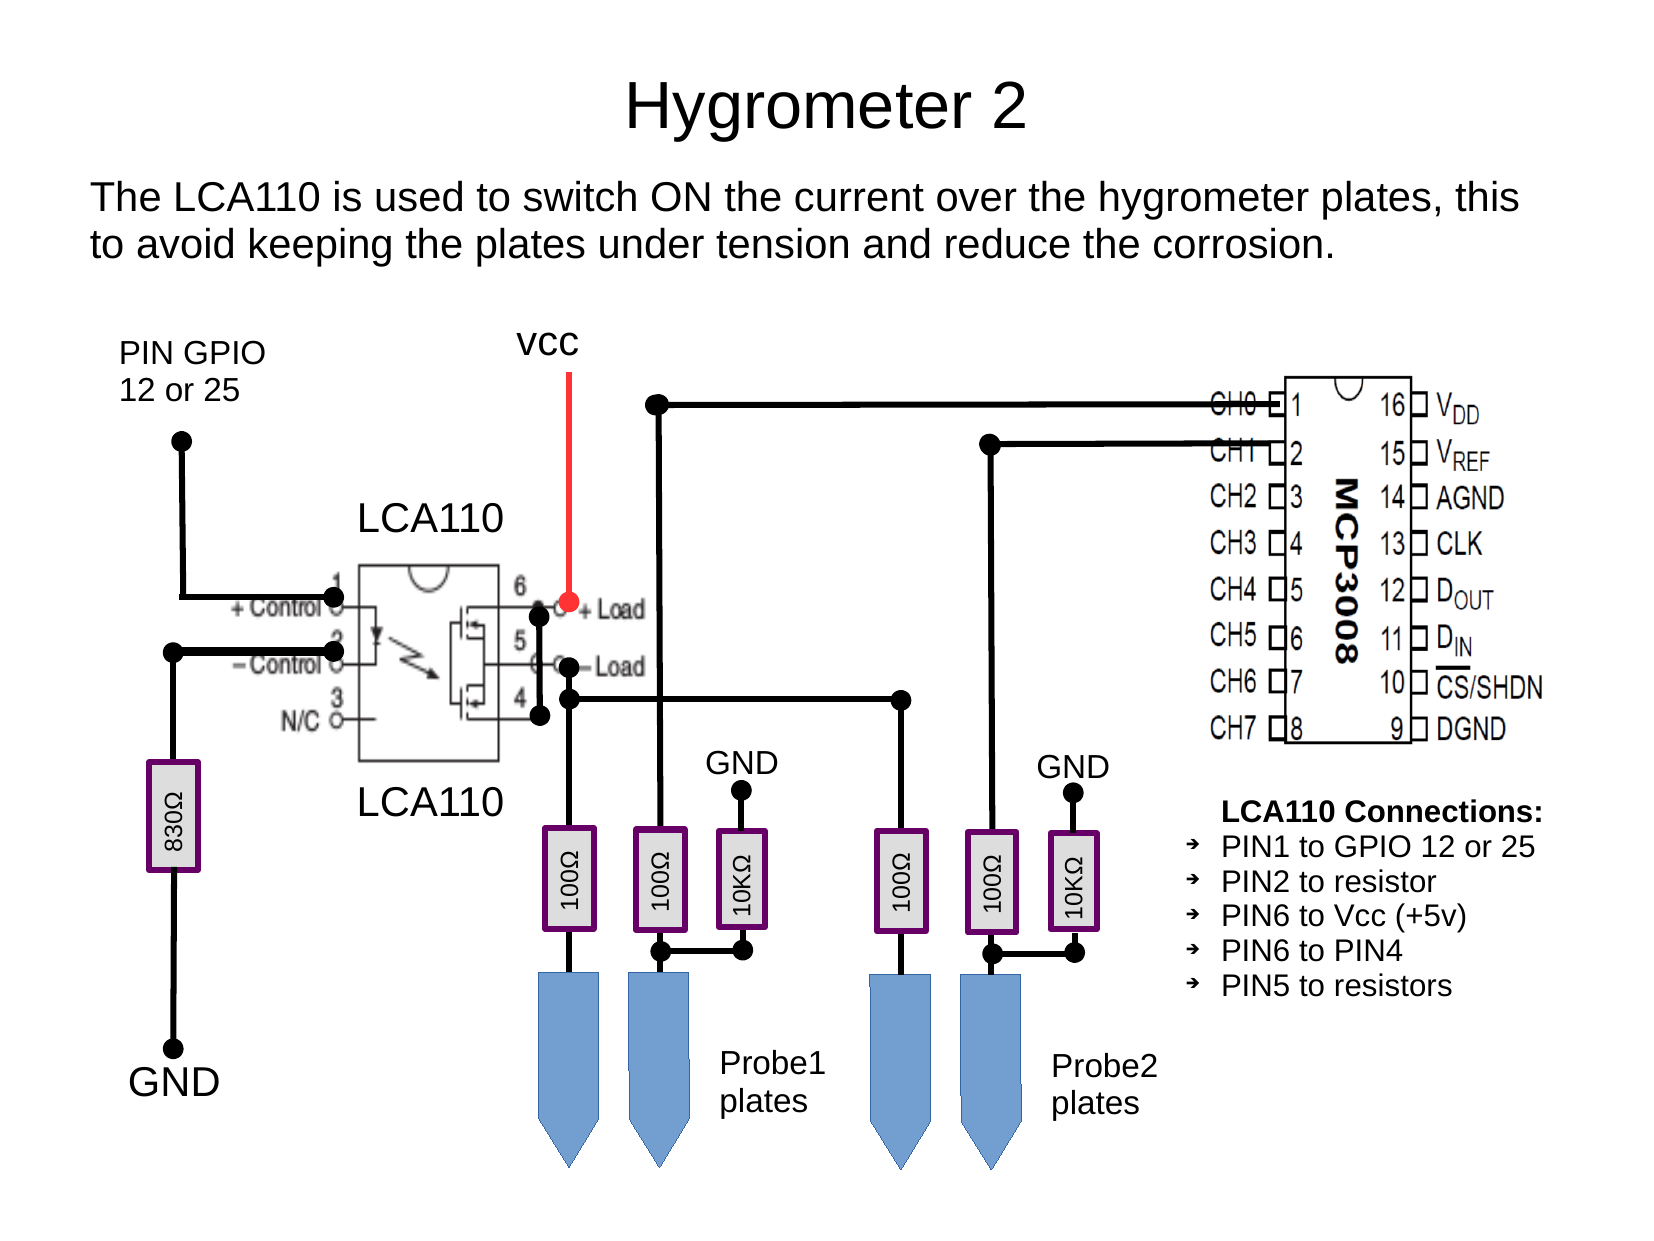

# Hygrometer 2
The LCA110 is used to switch ON the current over the hygrometer plates, this to avoid keeping the plates under tension and reduce the corrosion.
vcc
PIN GPIO 12 or 25
LCA110
GND
GND
LCA110
LCA110 Connections:
PIN1 to GPIO 12 or 25
PIN2 to resistor
PIN6 to Vcc (+5v)
PIN6 to PIN4
PIN5 to resistors
830Ω
100Ω
100Ω
10KΩ
100Ω
100Ω
10KΩ
Probe1
plates
Probe2
plates
GND